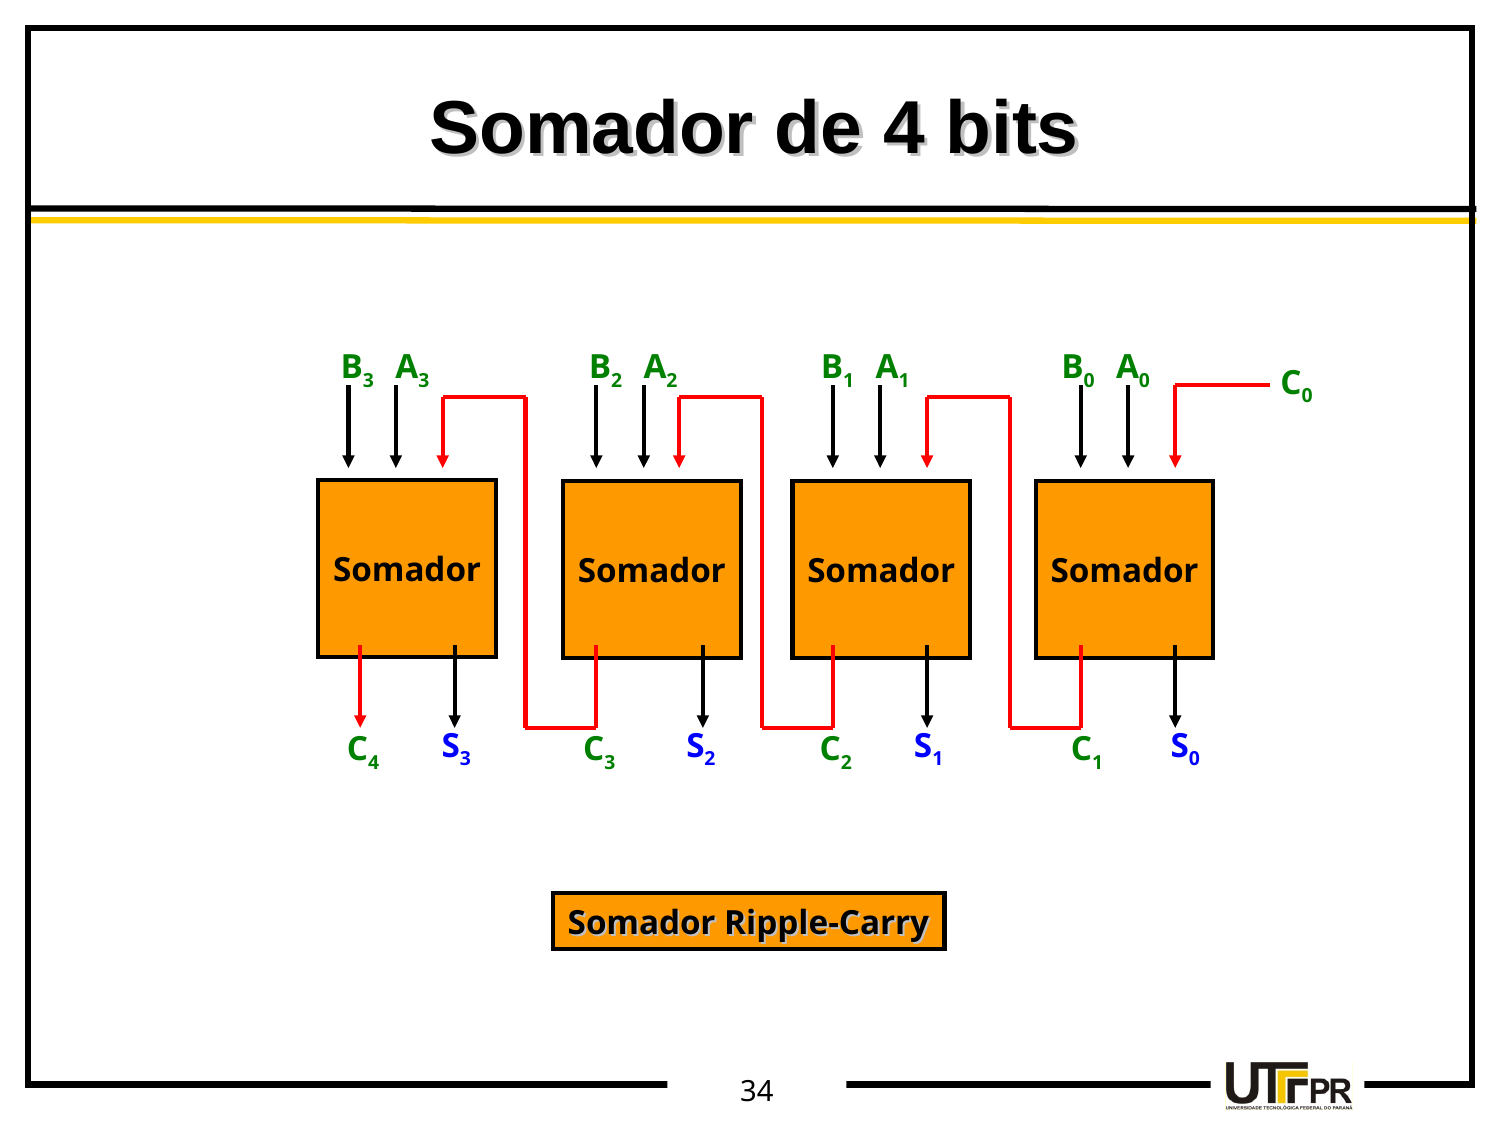

# Somador de 4 bits
B3
A3
B2
A2
B1
A1
B0
A0
C0
Somador
Somador
Somador
Somador
S3
S2
S1
S0
C4
C3
C2
C1
Somador Ripple-Carry